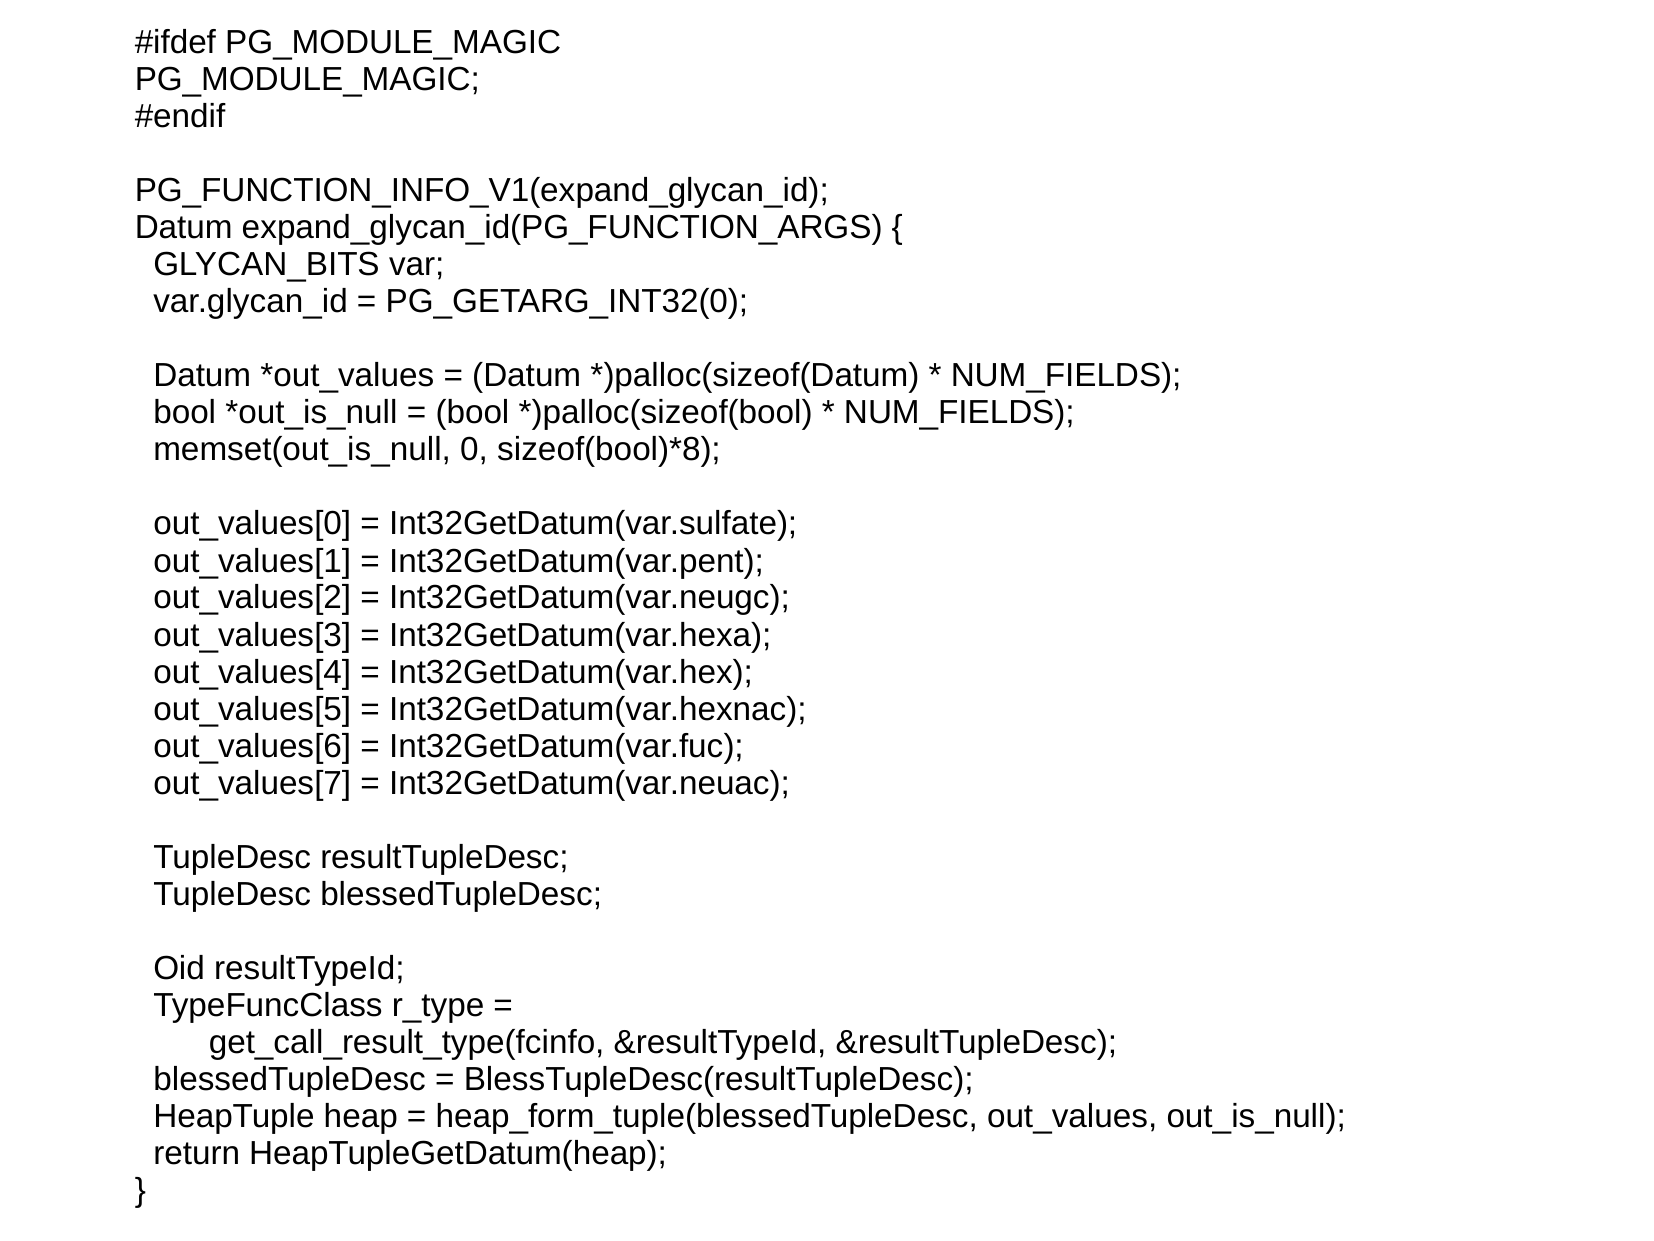

#ifdef PG_MODULE_MAGIC
PG_MODULE_MAGIC;
#endif
PG_FUNCTION_INFO_V1(expand_glycan_id);
Datum expand_glycan_id(PG_FUNCTION_ARGS) {
 GLYCAN_BITS var;
 var.glycan_id = PG_GETARG_INT32(0);
 Datum *out_values = (Datum *)palloc(sizeof(Datum) * NUM_FIELDS);
 bool *out_is_null = (bool *)palloc(sizeof(bool) * NUM_FIELDS);
 memset(out_is_null, 0, sizeof(bool)*8);
 out_values[0] = Int32GetDatum(var.sulfate);
 out_values[1] = Int32GetDatum(var.pent);
 out_values[2] = Int32GetDatum(var.neugc);
 out_values[3] = Int32GetDatum(var.hexa);
 out_values[4] = Int32GetDatum(var.hex);
 out_values[5] = Int32GetDatum(var.hexnac);
 out_values[6] = Int32GetDatum(var.fuc);
 out_values[7] = Int32GetDatum(var.neuac);
 TupleDesc resultTupleDesc;
 TupleDesc blessedTupleDesc;
 Oid resultTypeId;
 TypeFuncClass r_type =
 get_call_result_type(fcinfo, &resultTypeId, &resultTupleDesc);
 blessedTupleDesc = BlessTupleDesc(resultTupleDesc);
 HeapTuple heap = heap_form_tuple(blessedTupleDesc, out_values, out_is_null);
 return HeapTupleGetDatum(heap);
}